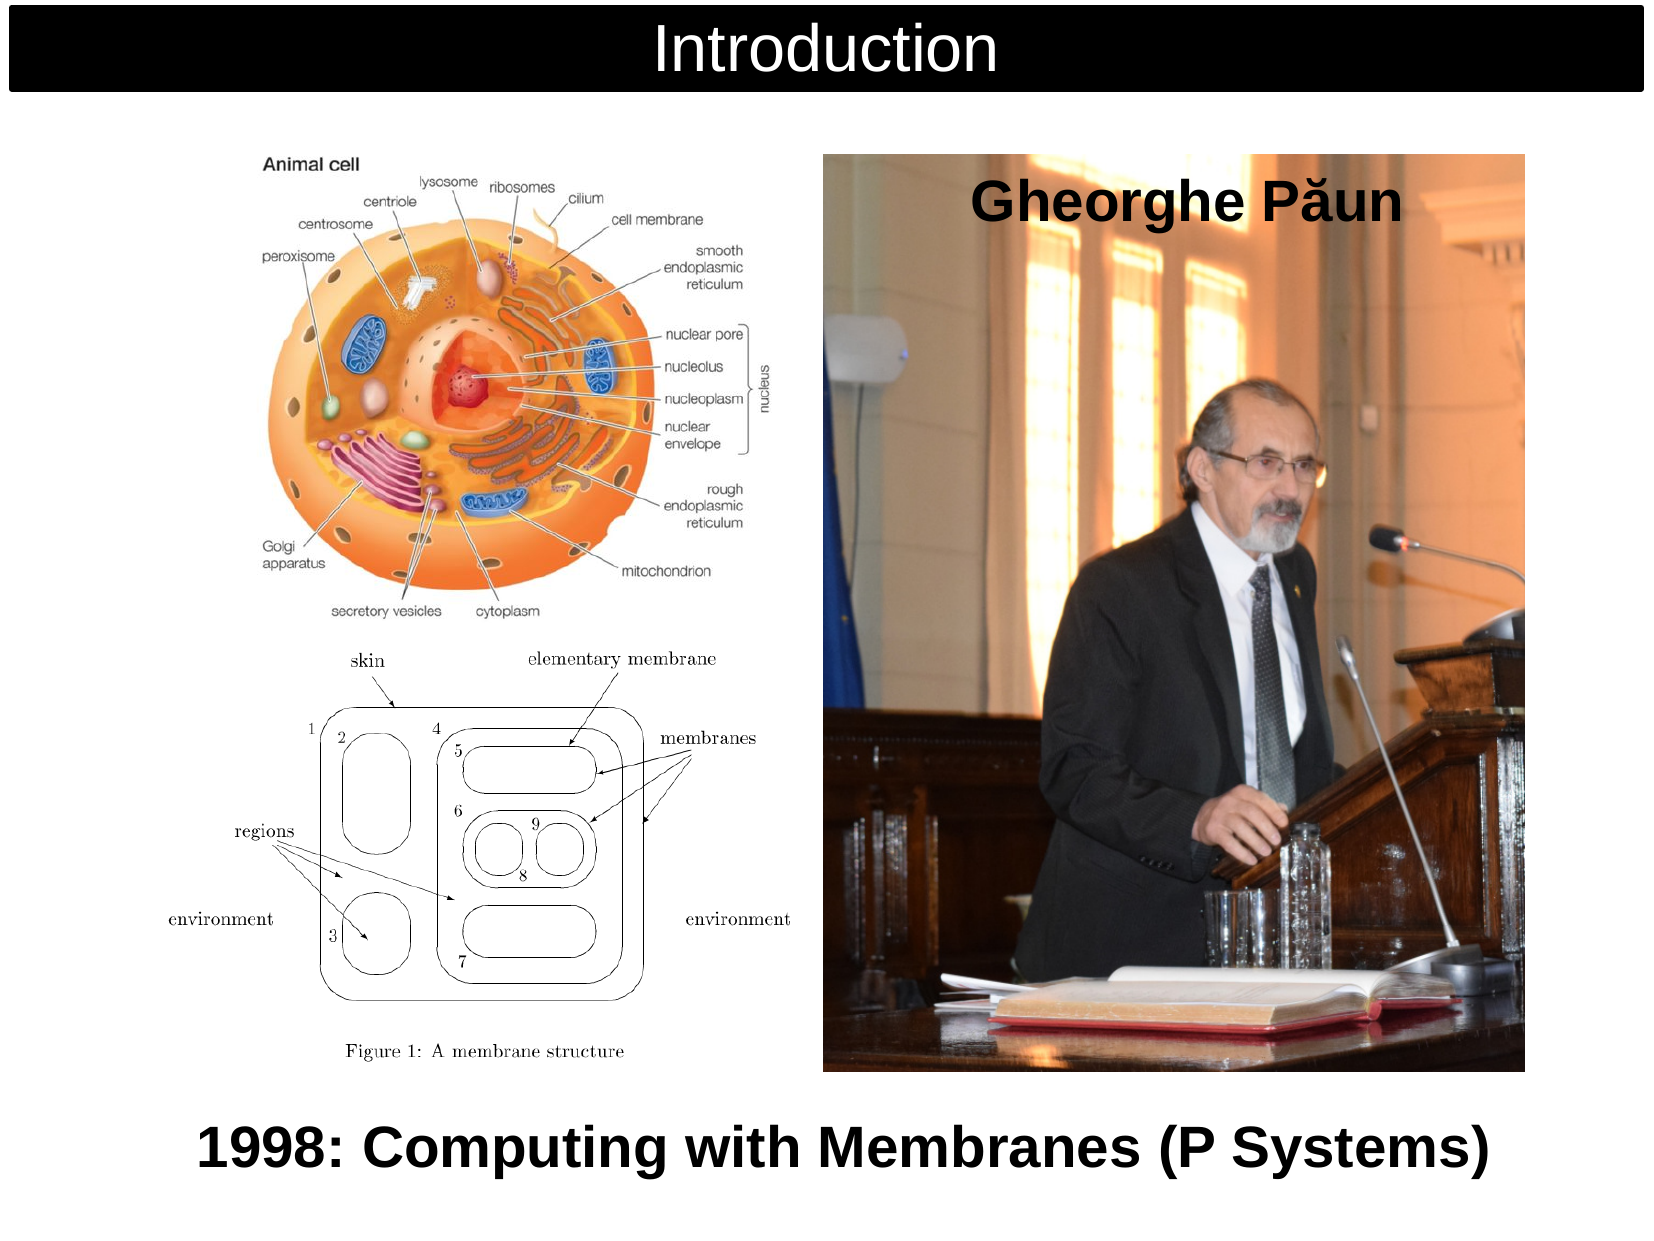

# Introduction
 Gheorghe Păun
1998: Computing with Membranes (P Systems)